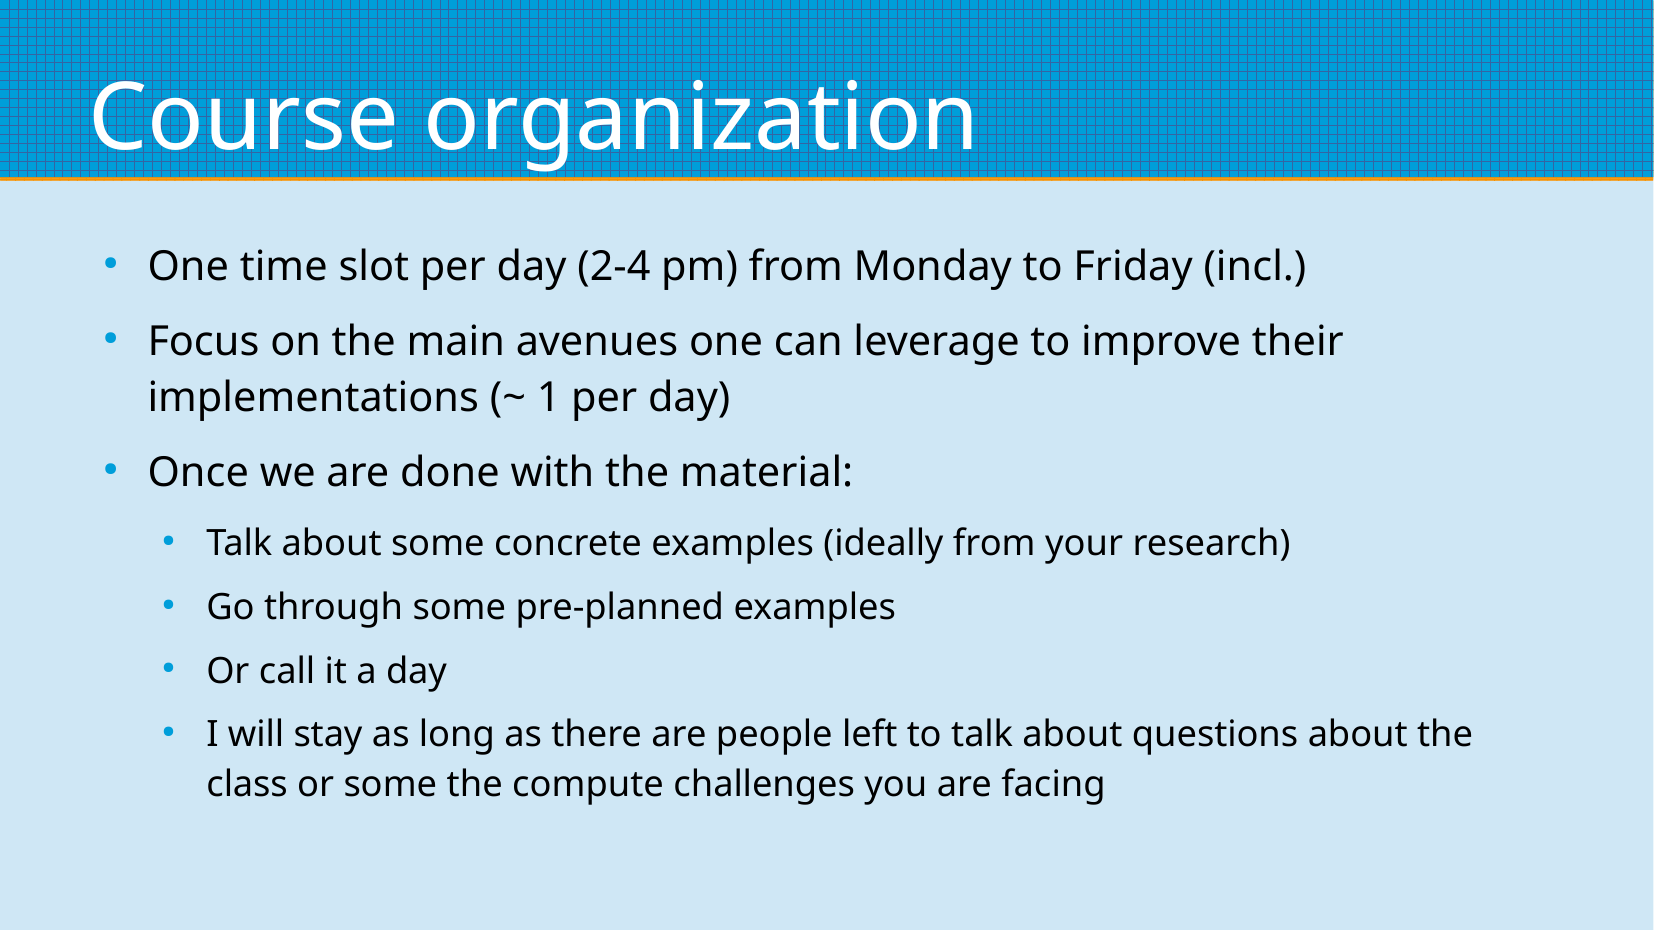

# Course organization
One time slot per day (2-4 pm) from Monday to Friday (incl.)
Focus on the main avenues one can leverage to improve their implementations (~ 1 per day)
Once we are done with the material:
Talk about some concrete examples (ideally from your research)
Go through some pre-planned examples
Or call it a day
I will stay as long as there are people left to talk about questions about the class or some the compute challenges you are facing